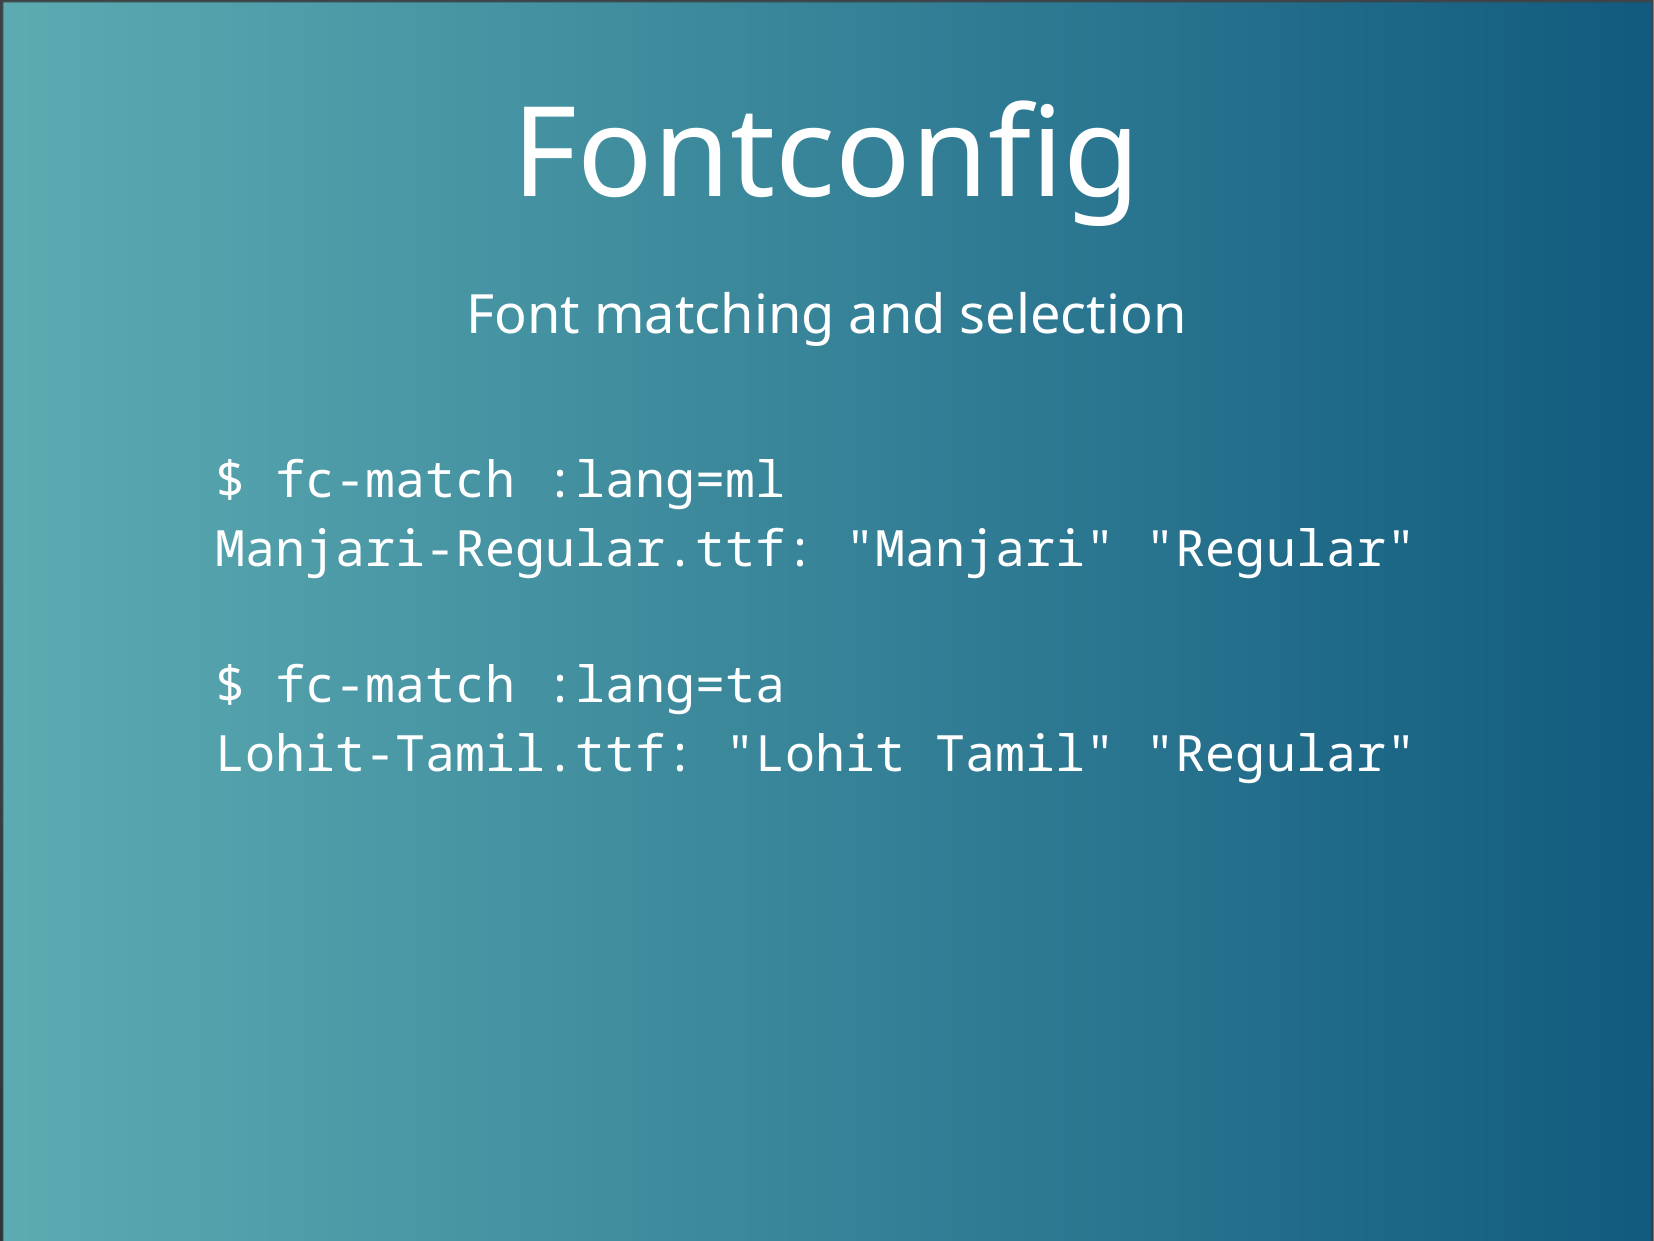

# Fontconfig
Font matching and selection
$ fc-match :lang=ml
Manjari-Regular.ttf: "Manjari" "Regular"
$ fc-match :lang=ta
Lohit-Tamil.ttf: "Lohit Tamil" "Regular"